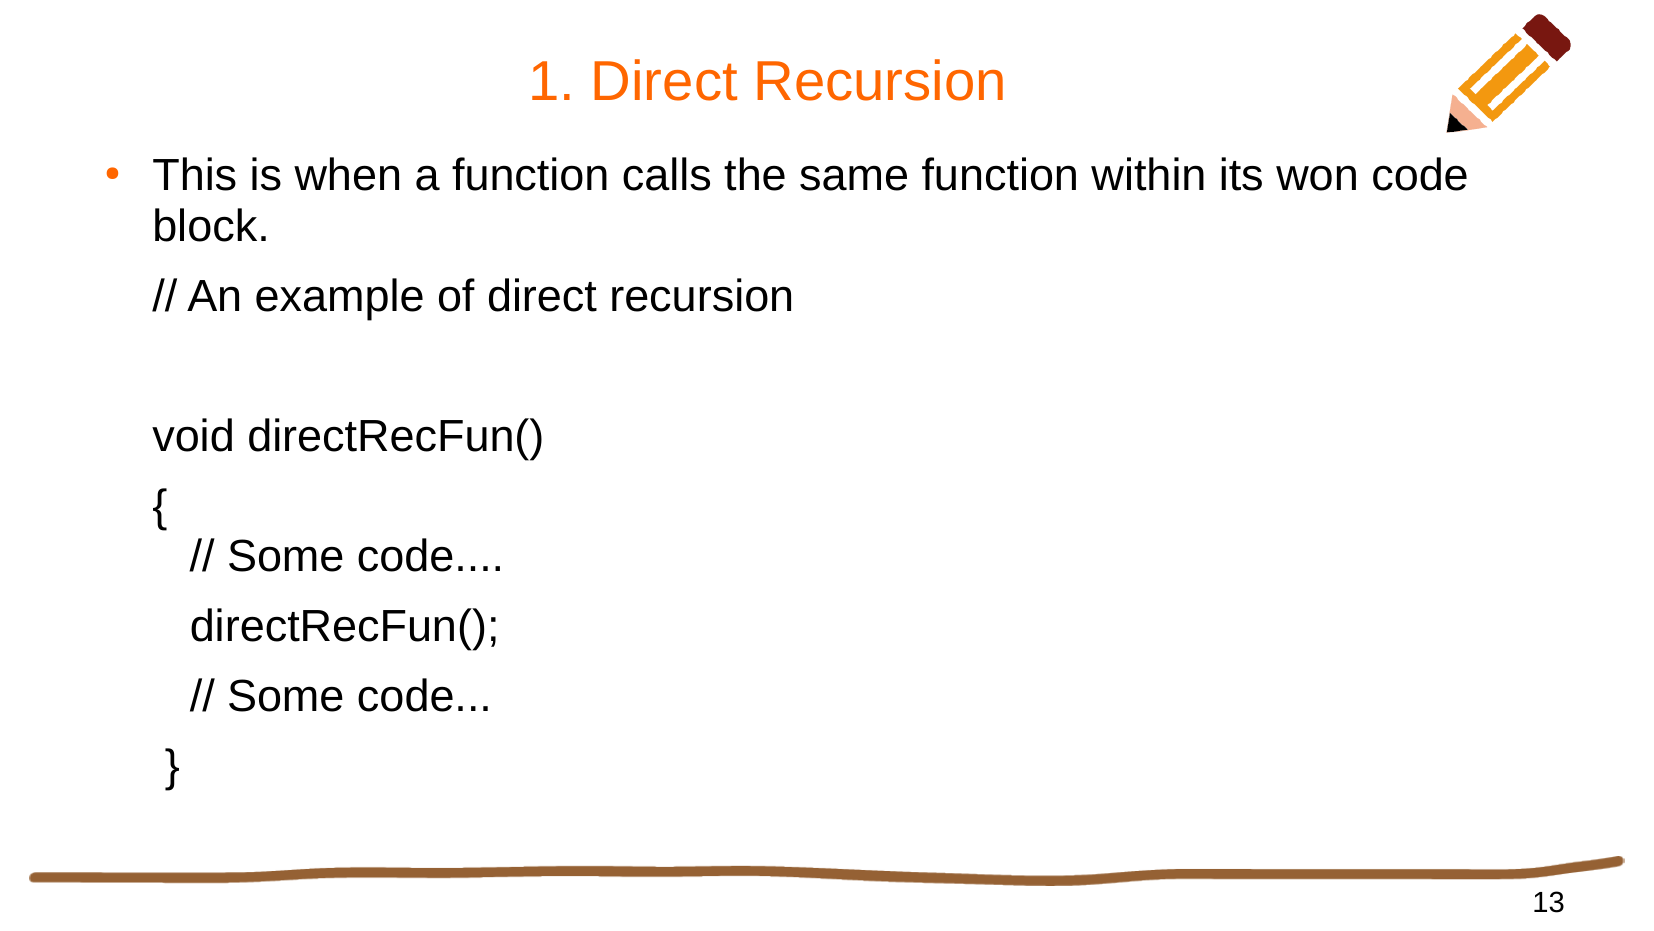

# 1. Direct Recursion
This is when a function calls the same function within its won code block.
// An example of direct recursion
void directRecFun()
{
 // Some code....
 directRecFun();
 // Some code...
 }
13